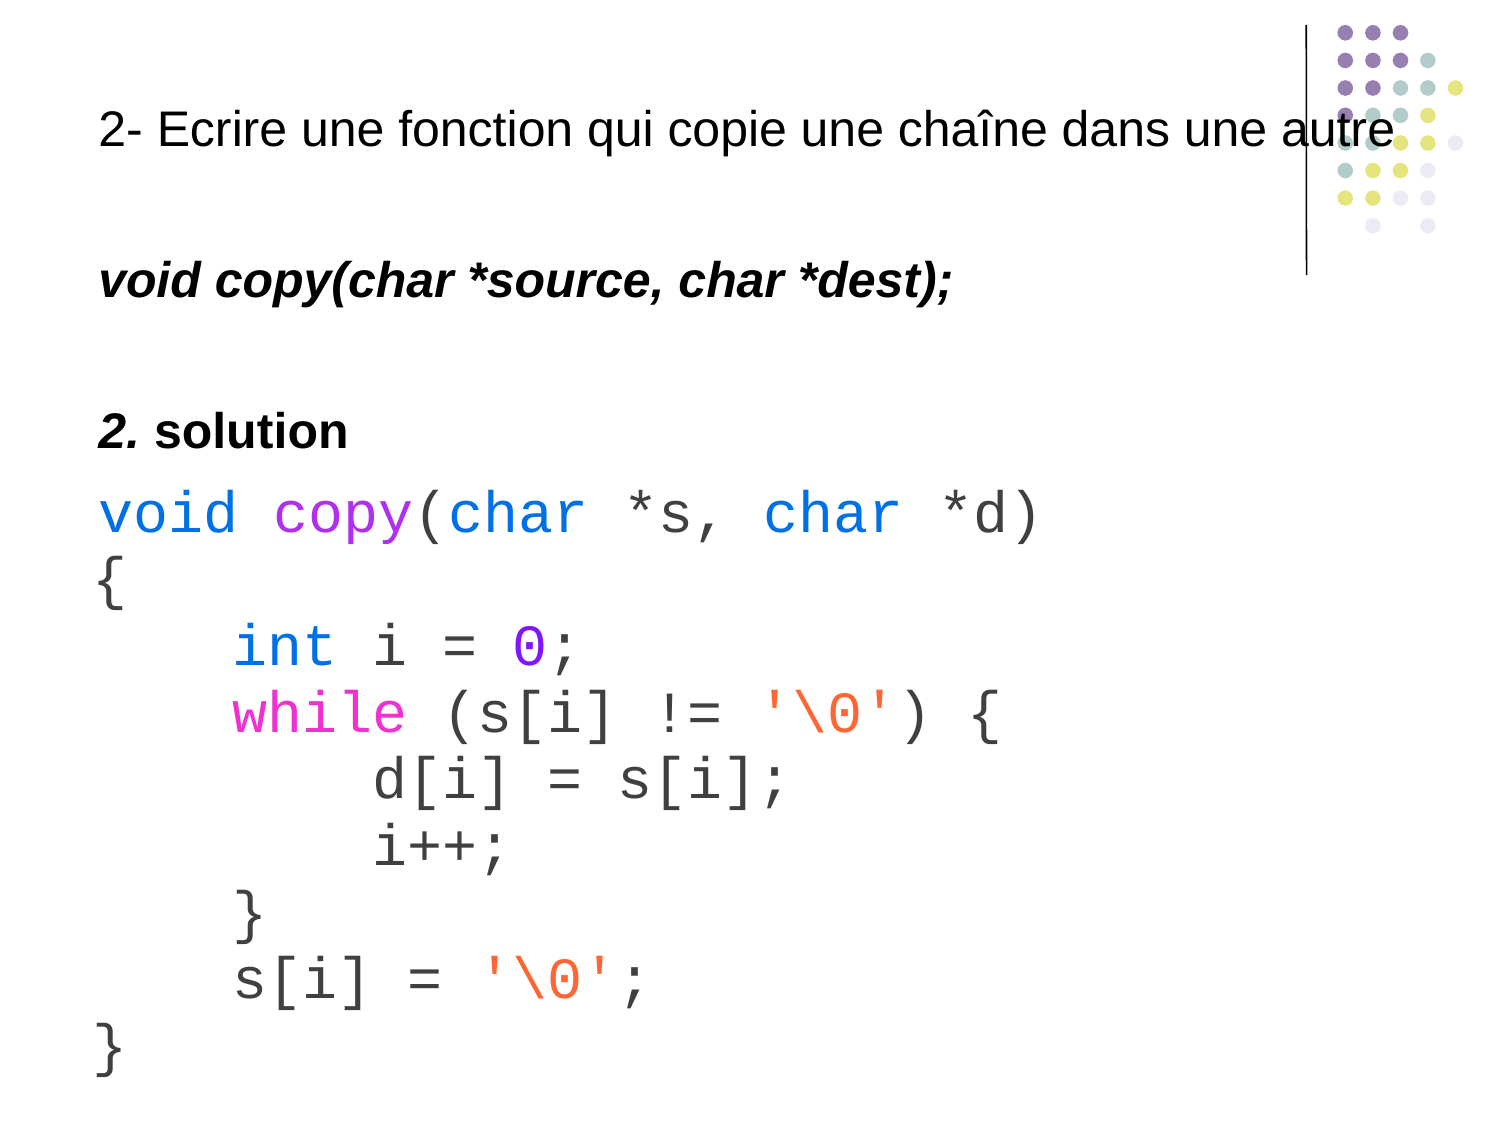

# 2- Ecrire une fonction qui copie une chaîne dans une autre
void copy(char *source, char *dest);
2. solution
void copy(char *s, char *d)
{
 int i = 0;
 while (s[i] != '\0') {
 d[i] = s[i];
 i++;
 }
 s[i] = '\0';
}